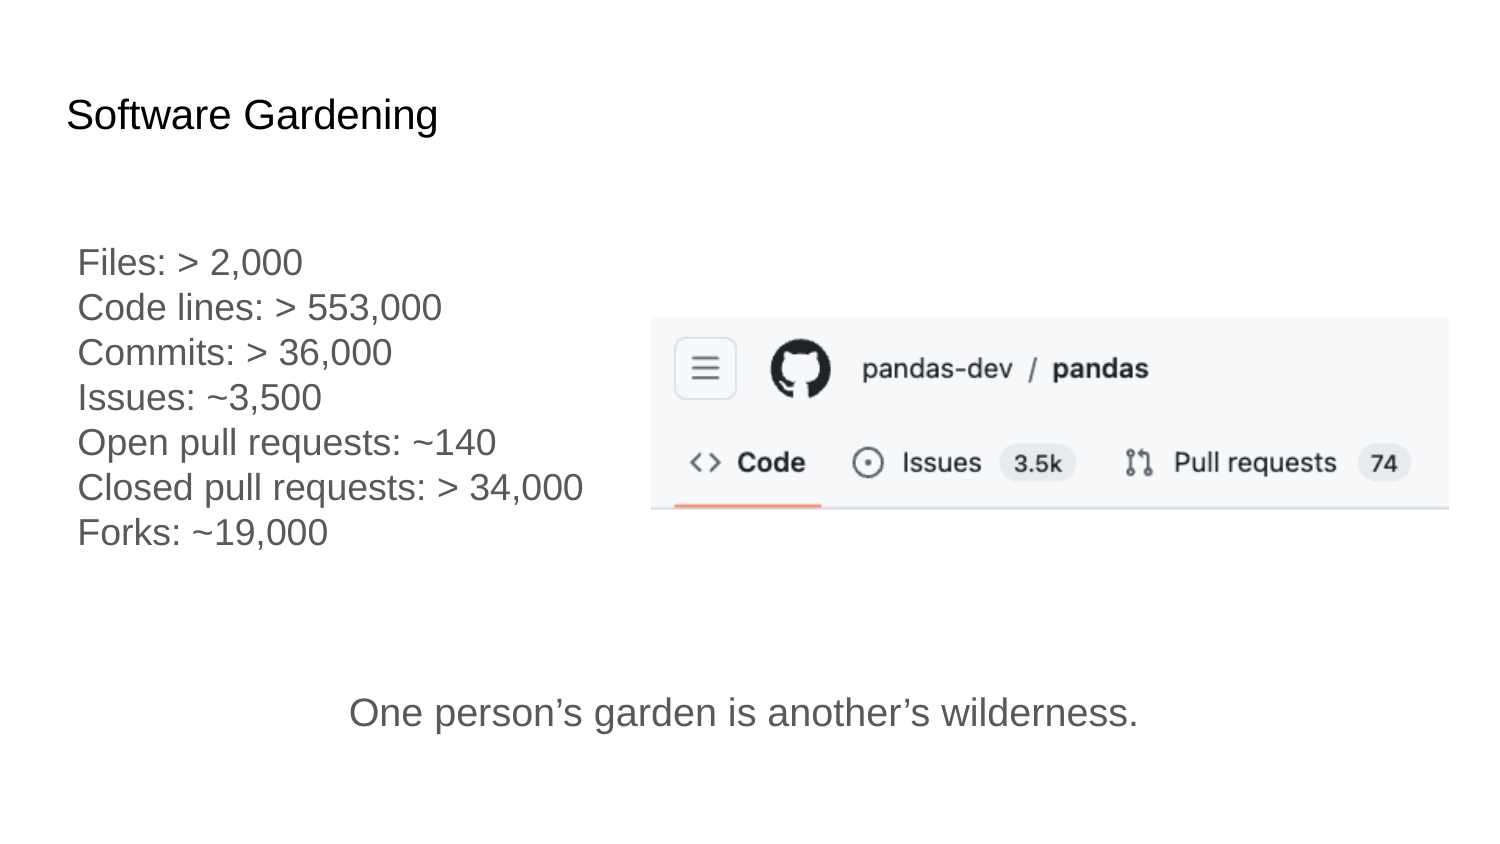

Software Gardening
Files: > 2,000
Code lines: > 553,000
Commits: > 36,000
Issues: ~3,500
Open pull requests: ~140
Closed pull requests: > 34,000
Forks: ~19,000
# One person’s garden is another’s wilderness.